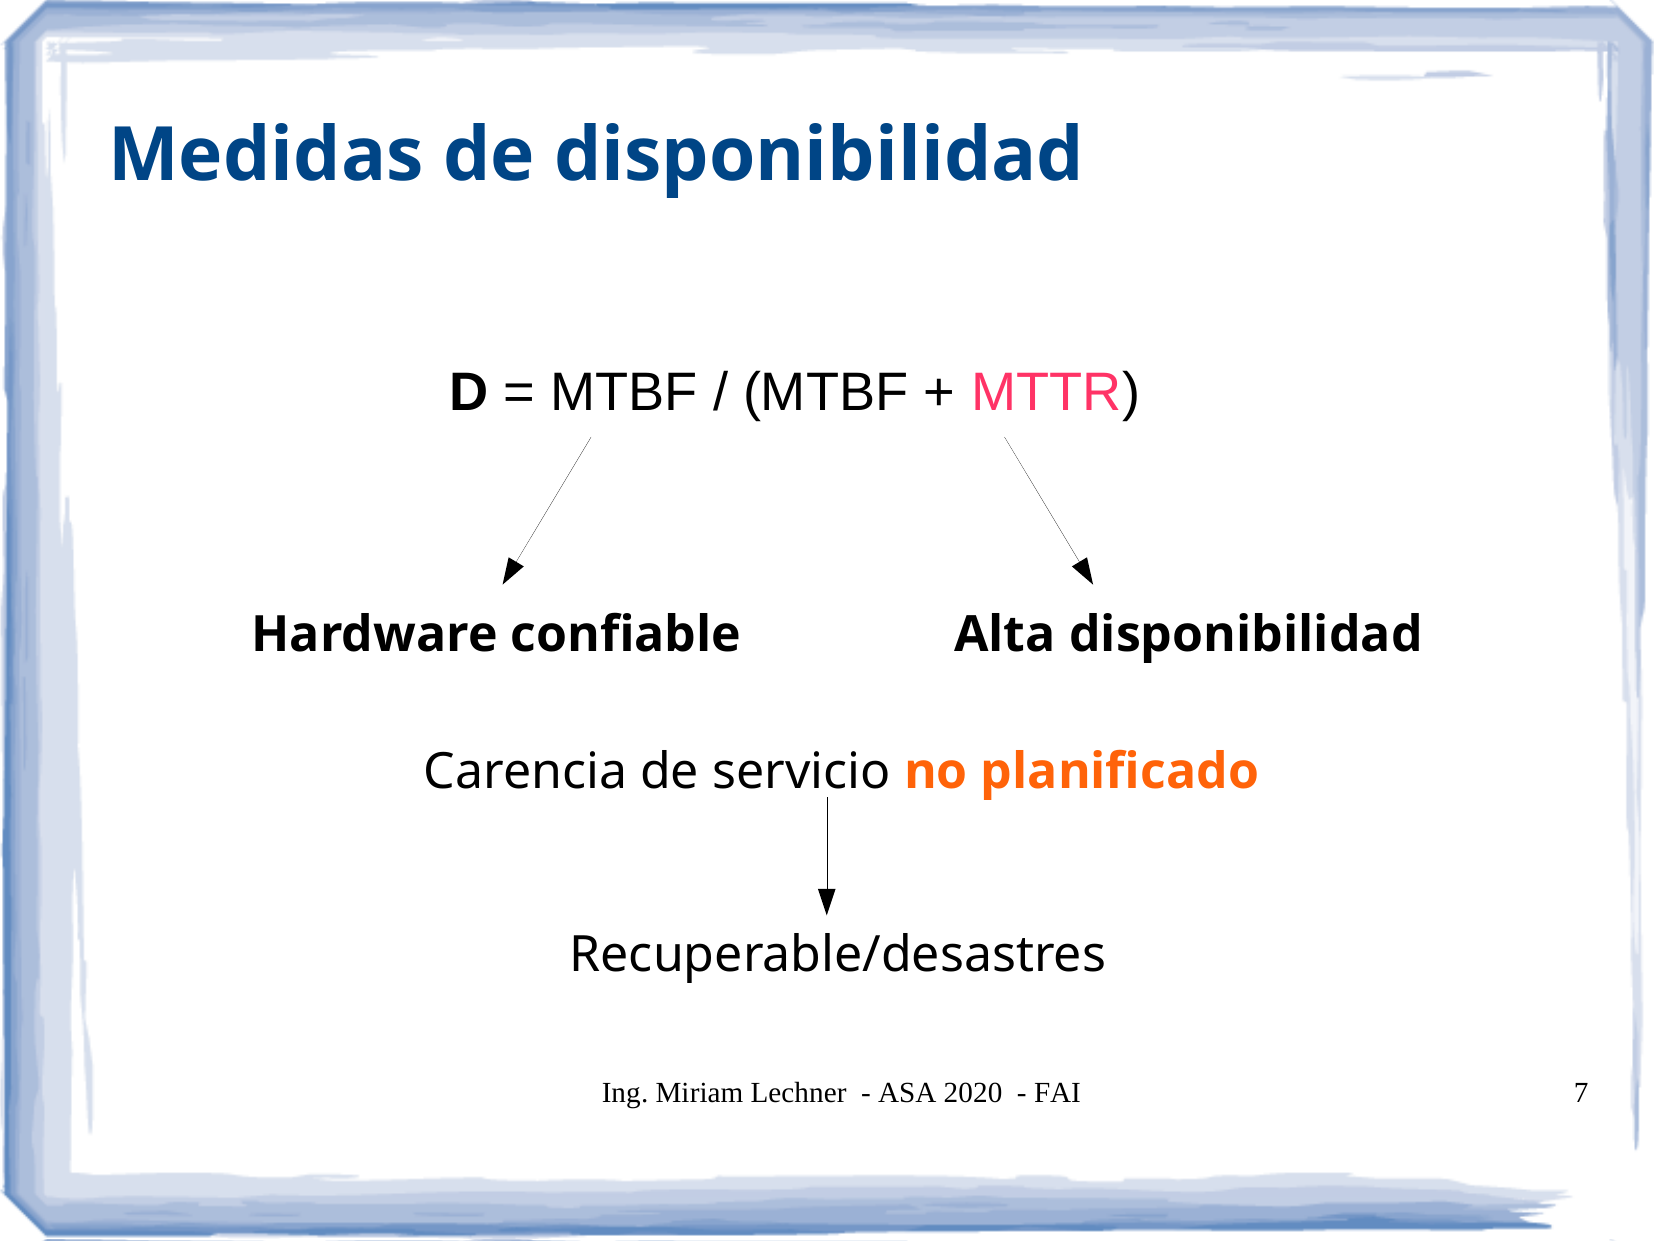

Medidas de disponibilidad
D = MTBF / (MTBF + MTTR)
Hardware confiable
Alta disponibilidad
Carencia de servicio no planificado
Recuperable/desastres
Ing. Miriam Lechner - ASA 2020 - FAI
7